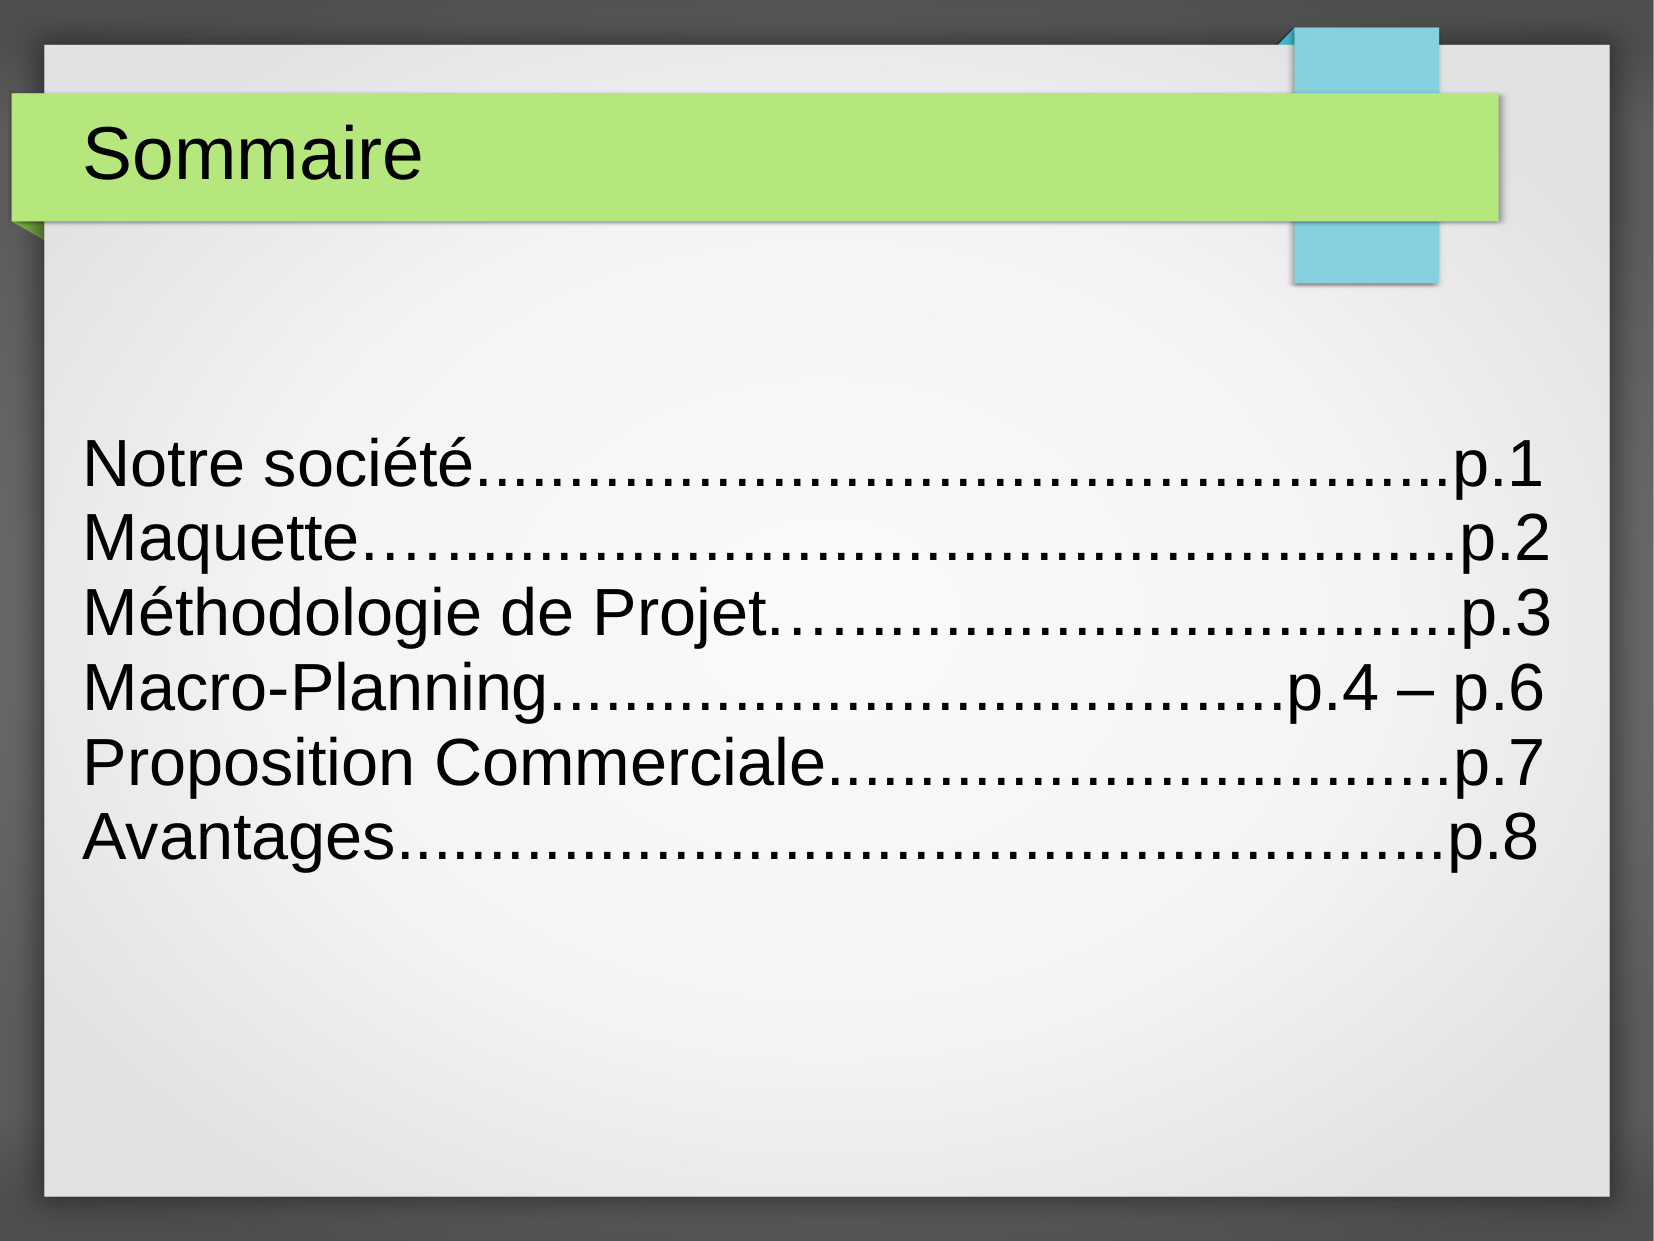

# Sommaire
Notre société.....................................................p.1
Maquette.….......................................................p.2
Méthodologie de Projet.….................................p.3
Macro-Planning........................................p.4 – p.6
Proposition Commerciale..................................p.7
Avantages.........................................................p.8